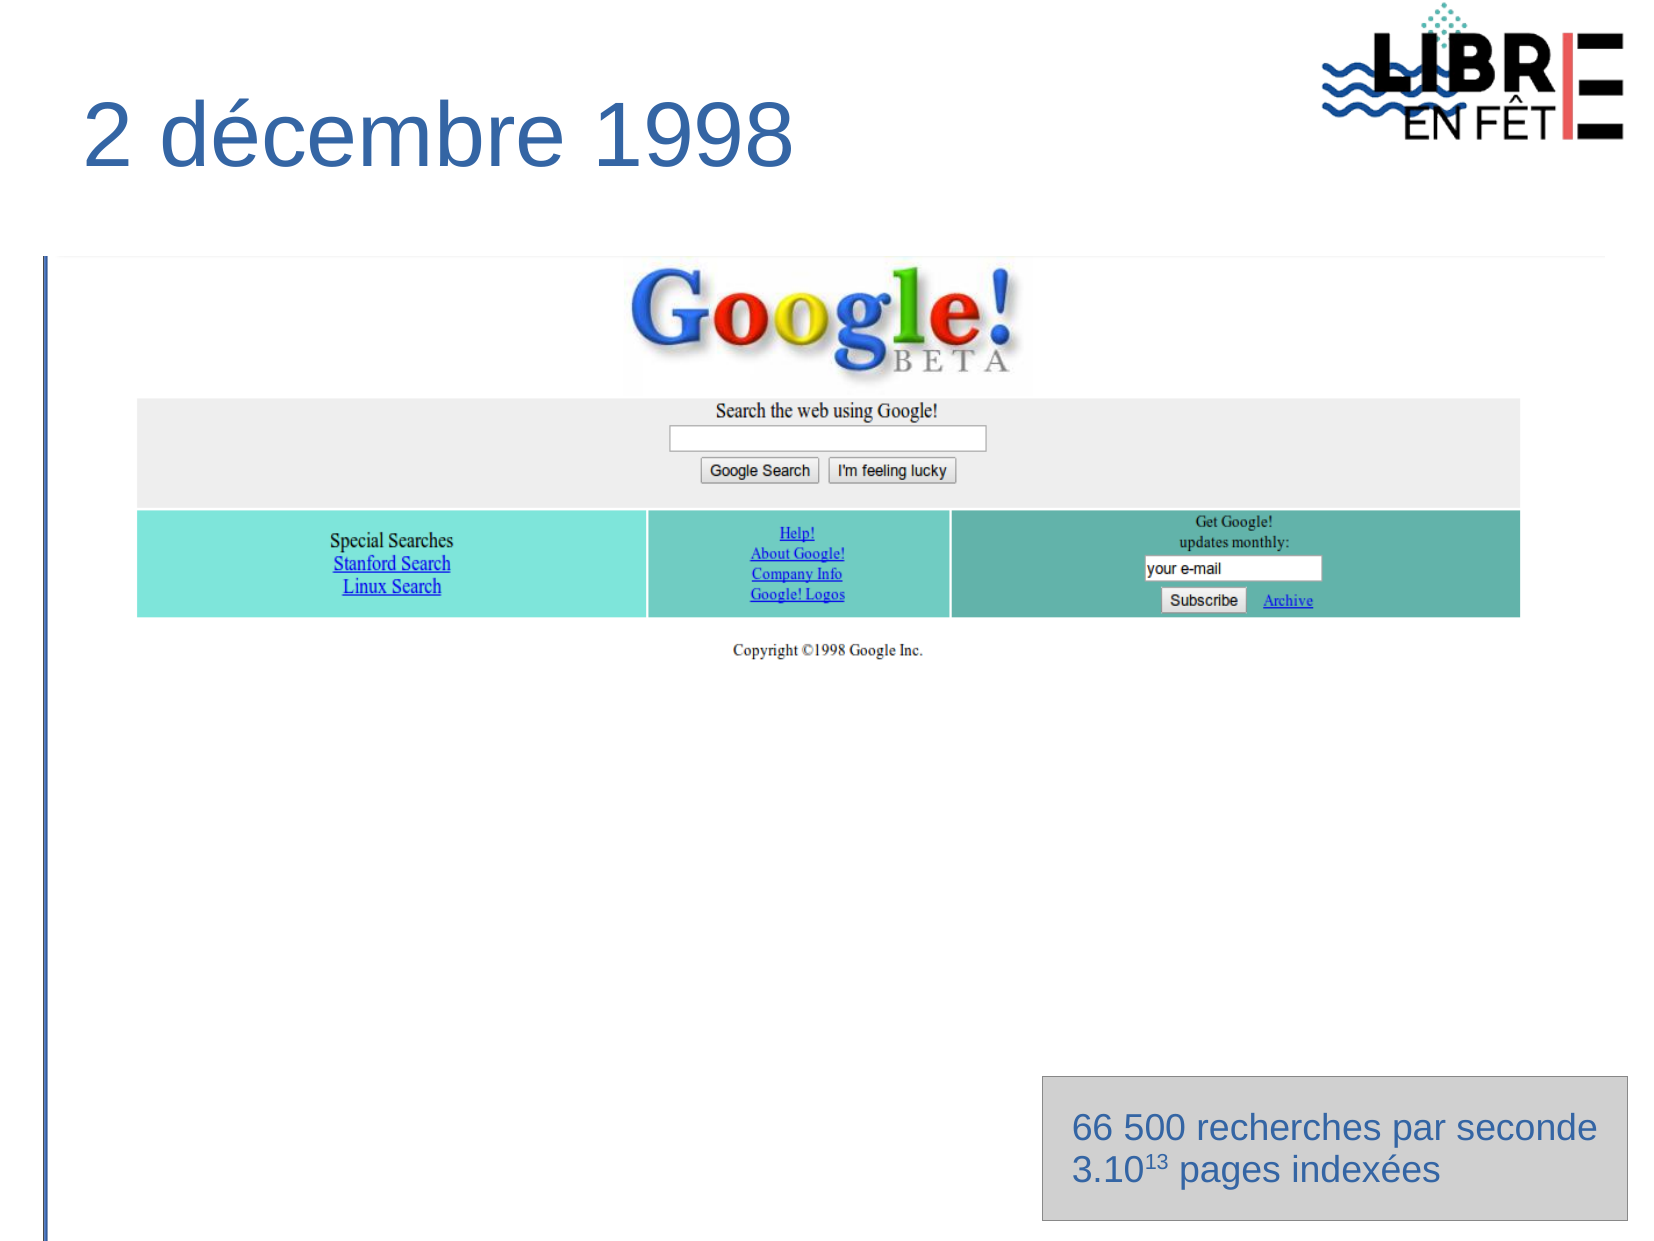

# 2 décembre 1998
66 500 recherches par seconde
3.1013 pages indexées